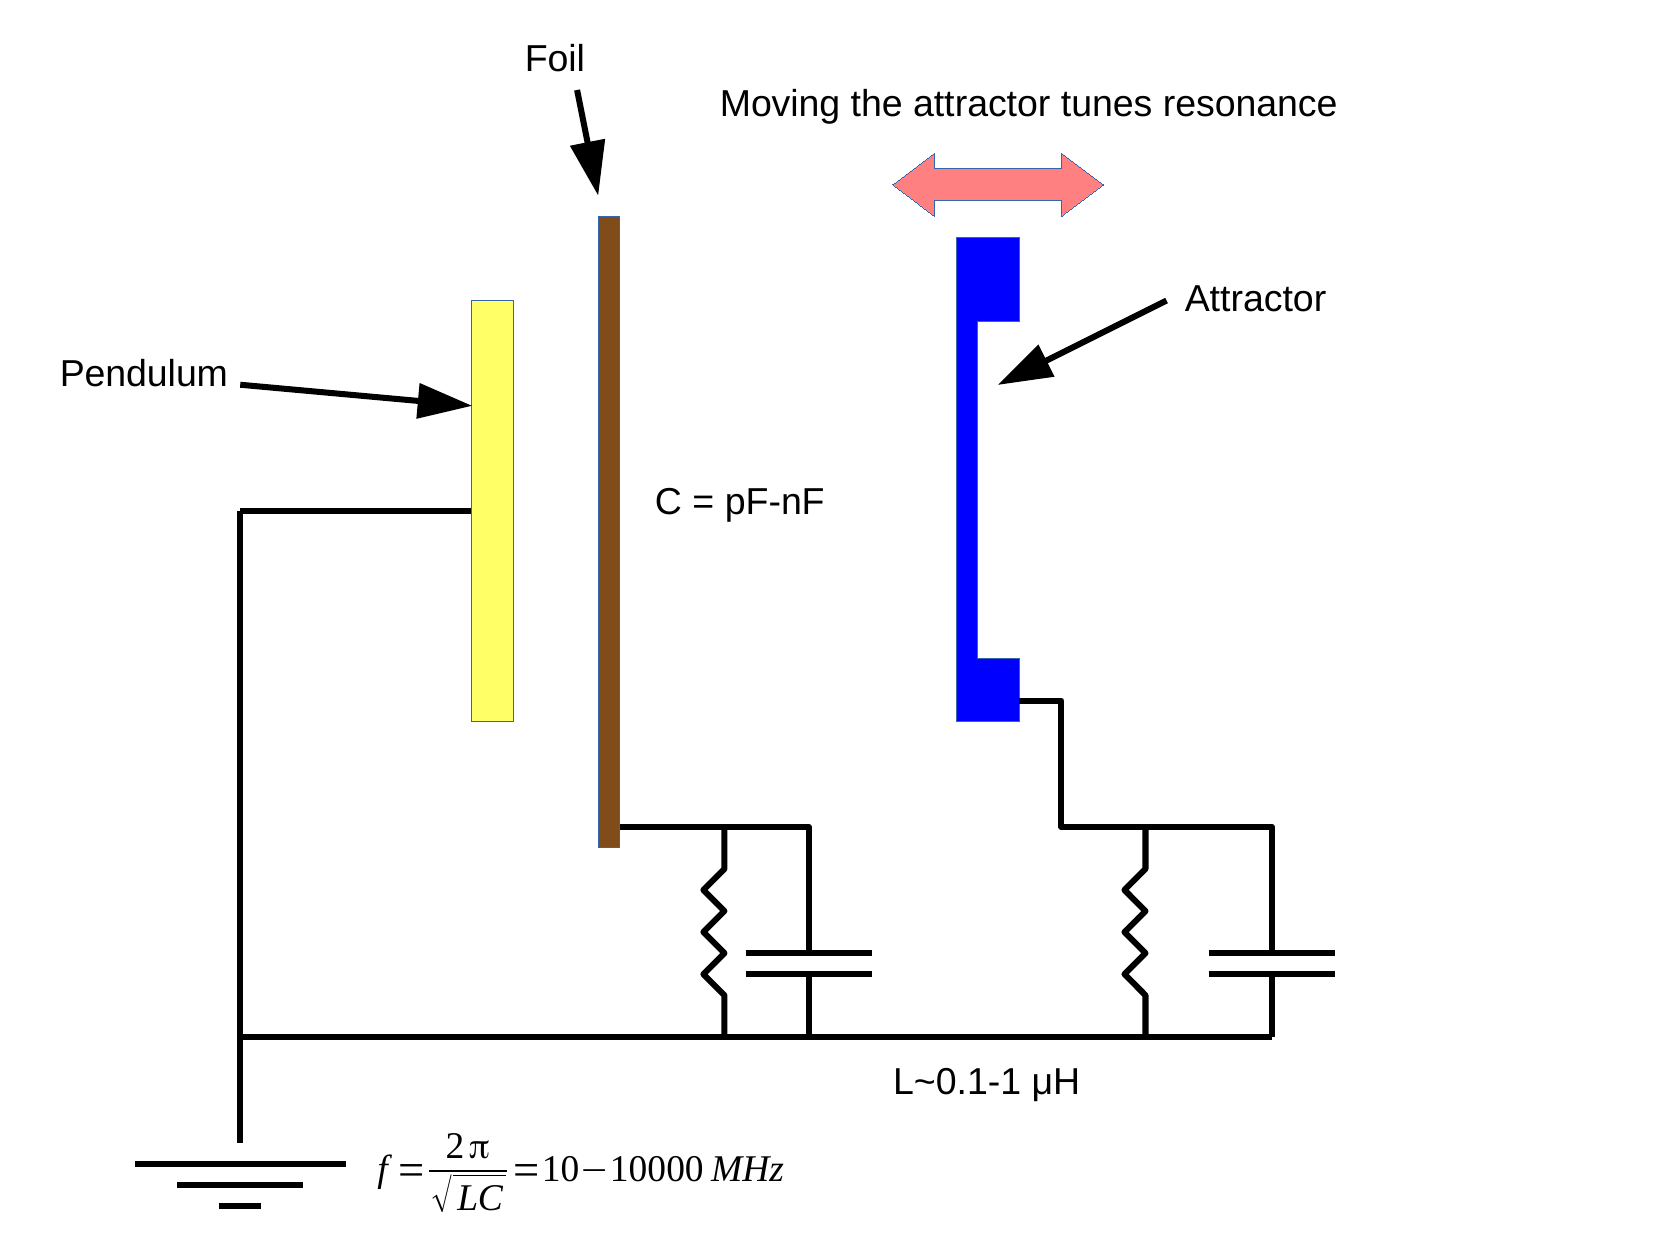

Foil
Moving the attractor tunes resonance
Attractor
Pendulum
C = pF-nF
L~0.1-1 μH